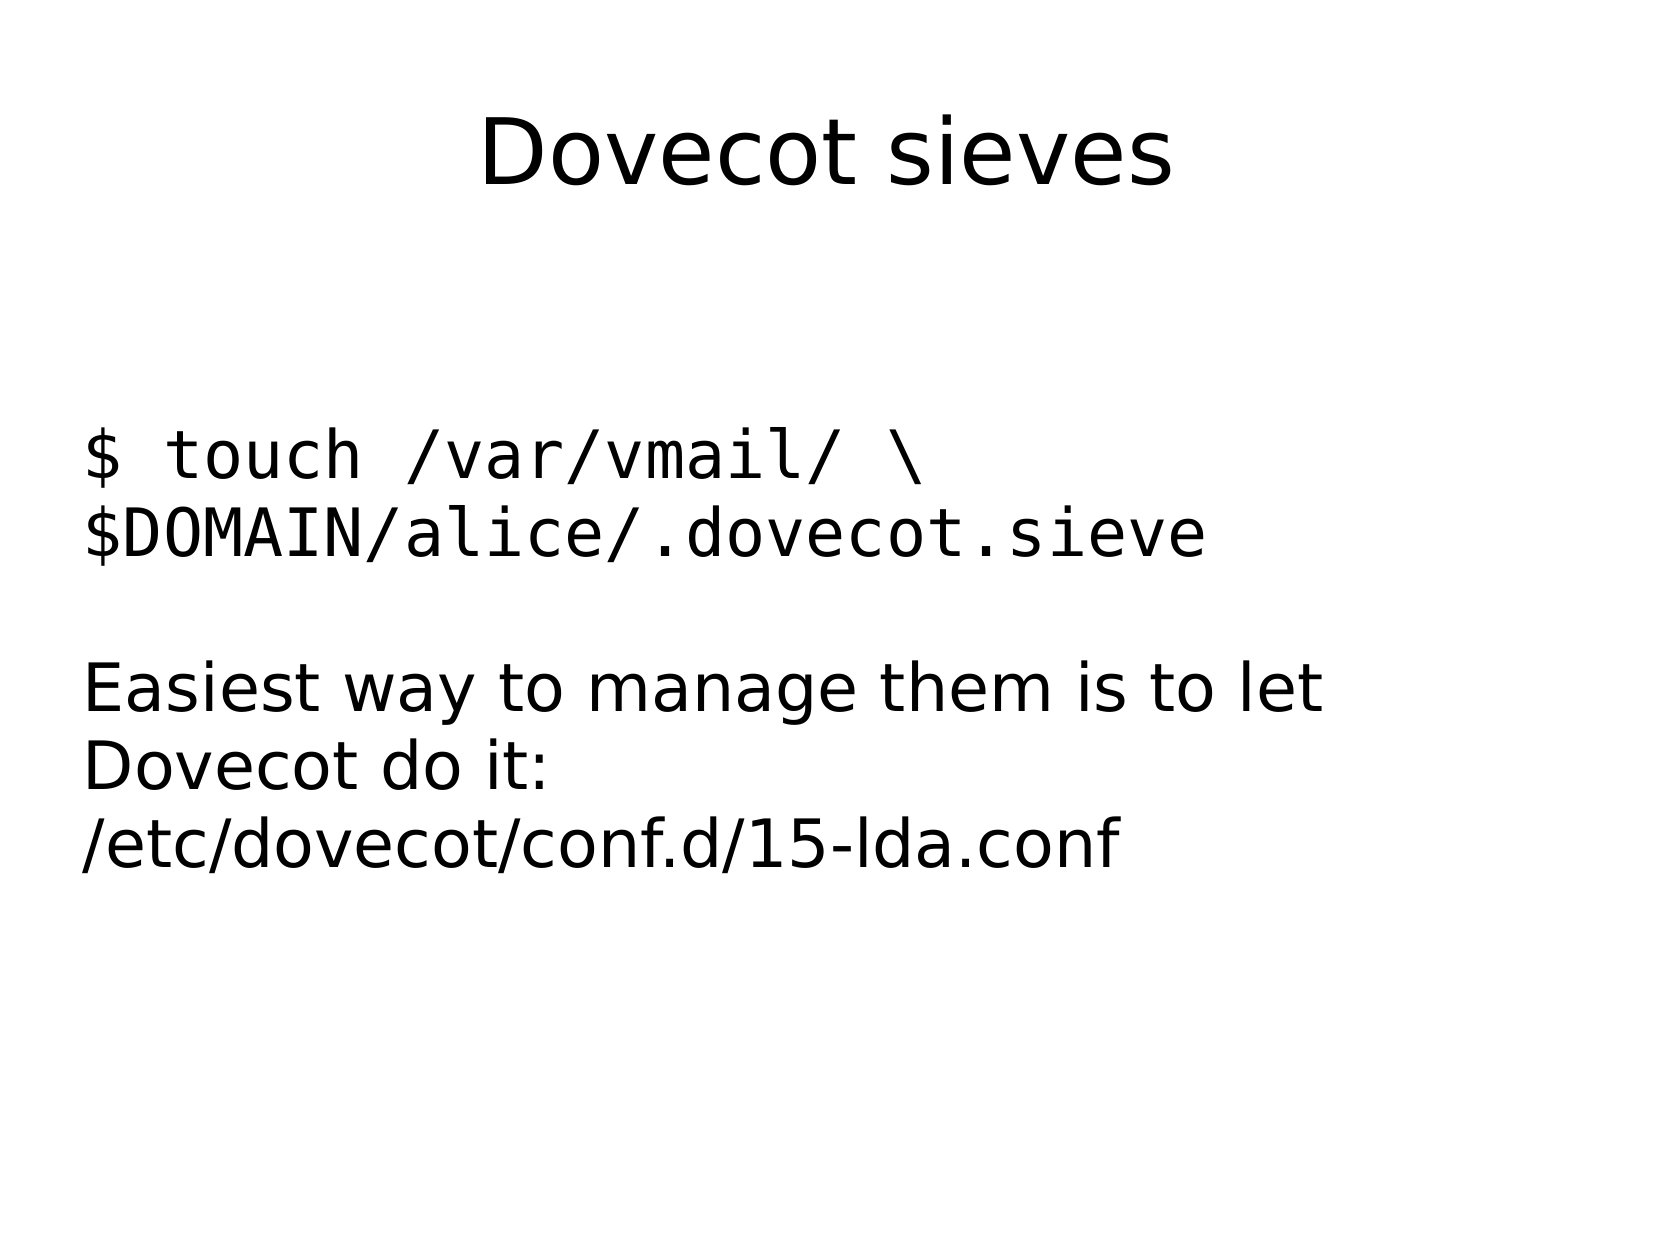

# Dovecot sieves
$ touch /var/vmail/ \
$DOMAIN/alice/.dovecot.sieve
Easiest way to manage them is to let Dovecot do it:
/etc/dovecot/conf.d/15-lda.conf